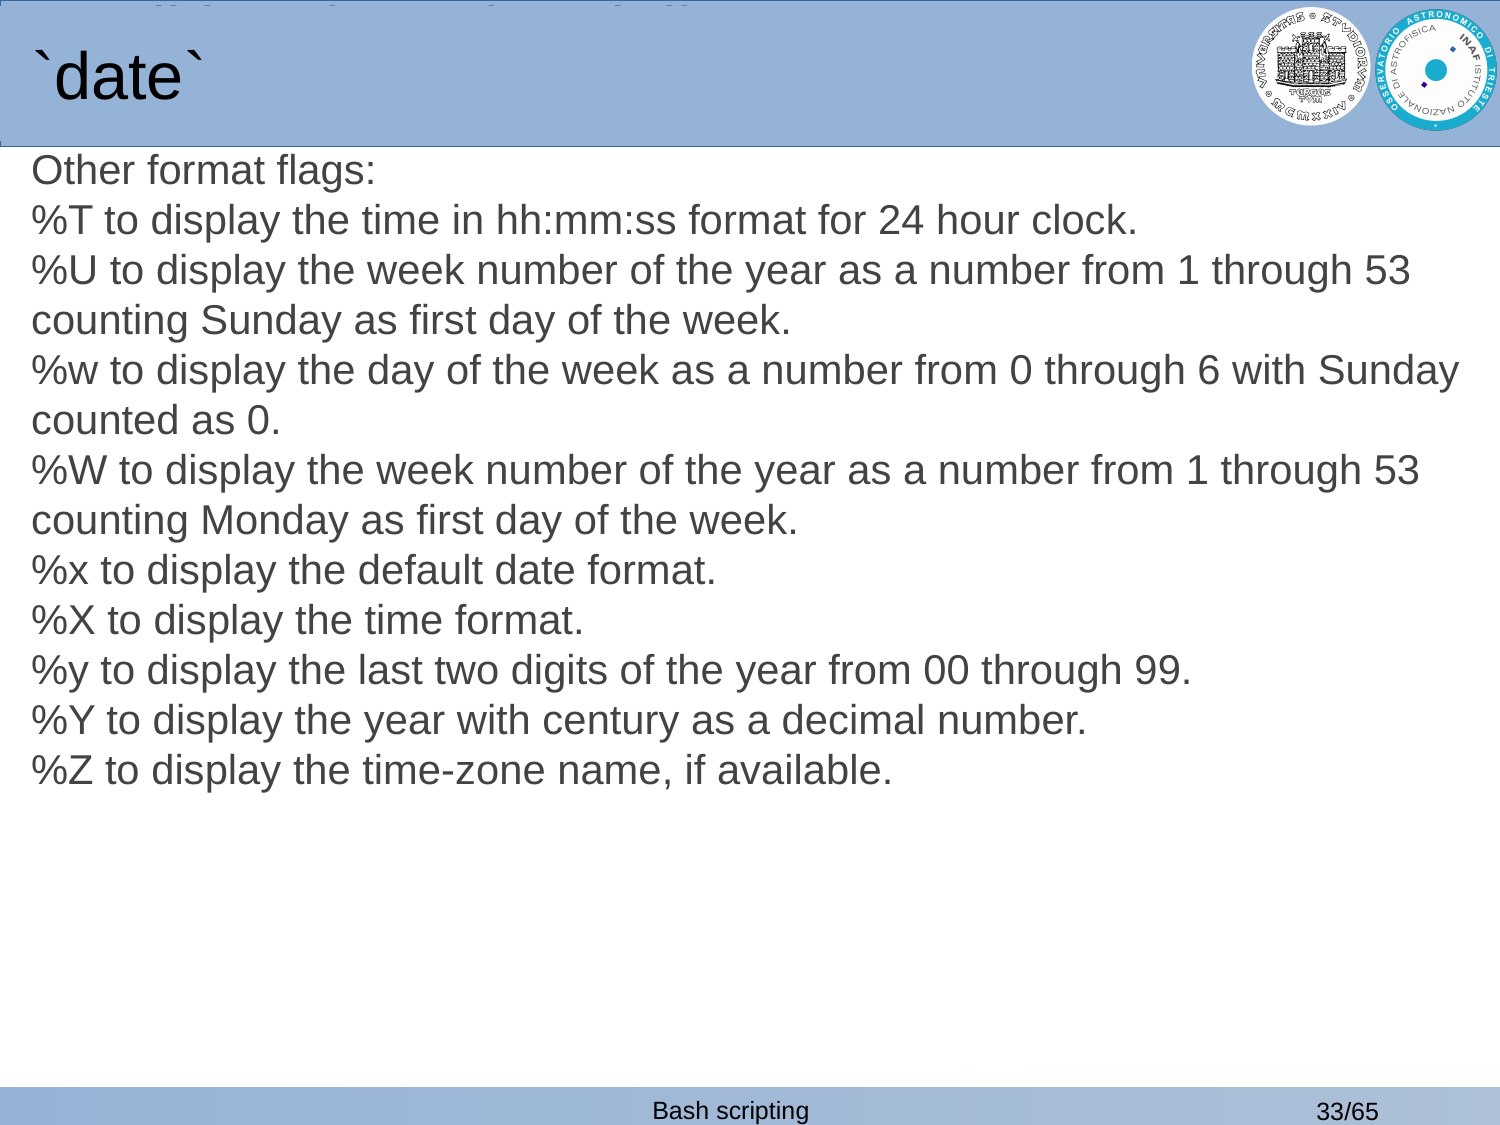

Traditional service delivery
`date`
# Other format flags:
%T to display the time in hh:mm:ss format for 24 hour clock.
%U to display the week number of the year as a number from 1 through 53 counting Sunday as first day of the week.
%w to display the day of the week as a number from 0 through 6 with Sunday counted as 0.
%W to display the week number of the year as a number from 1 through 53 counting Monday as first day of the week.
%x to display the default date format.
%X to display the time format.
%y to display the last two digits of the year from 00 through 99.
%Y to display the year with century as a decimal number.
%Z to display the time-zone name, if available.